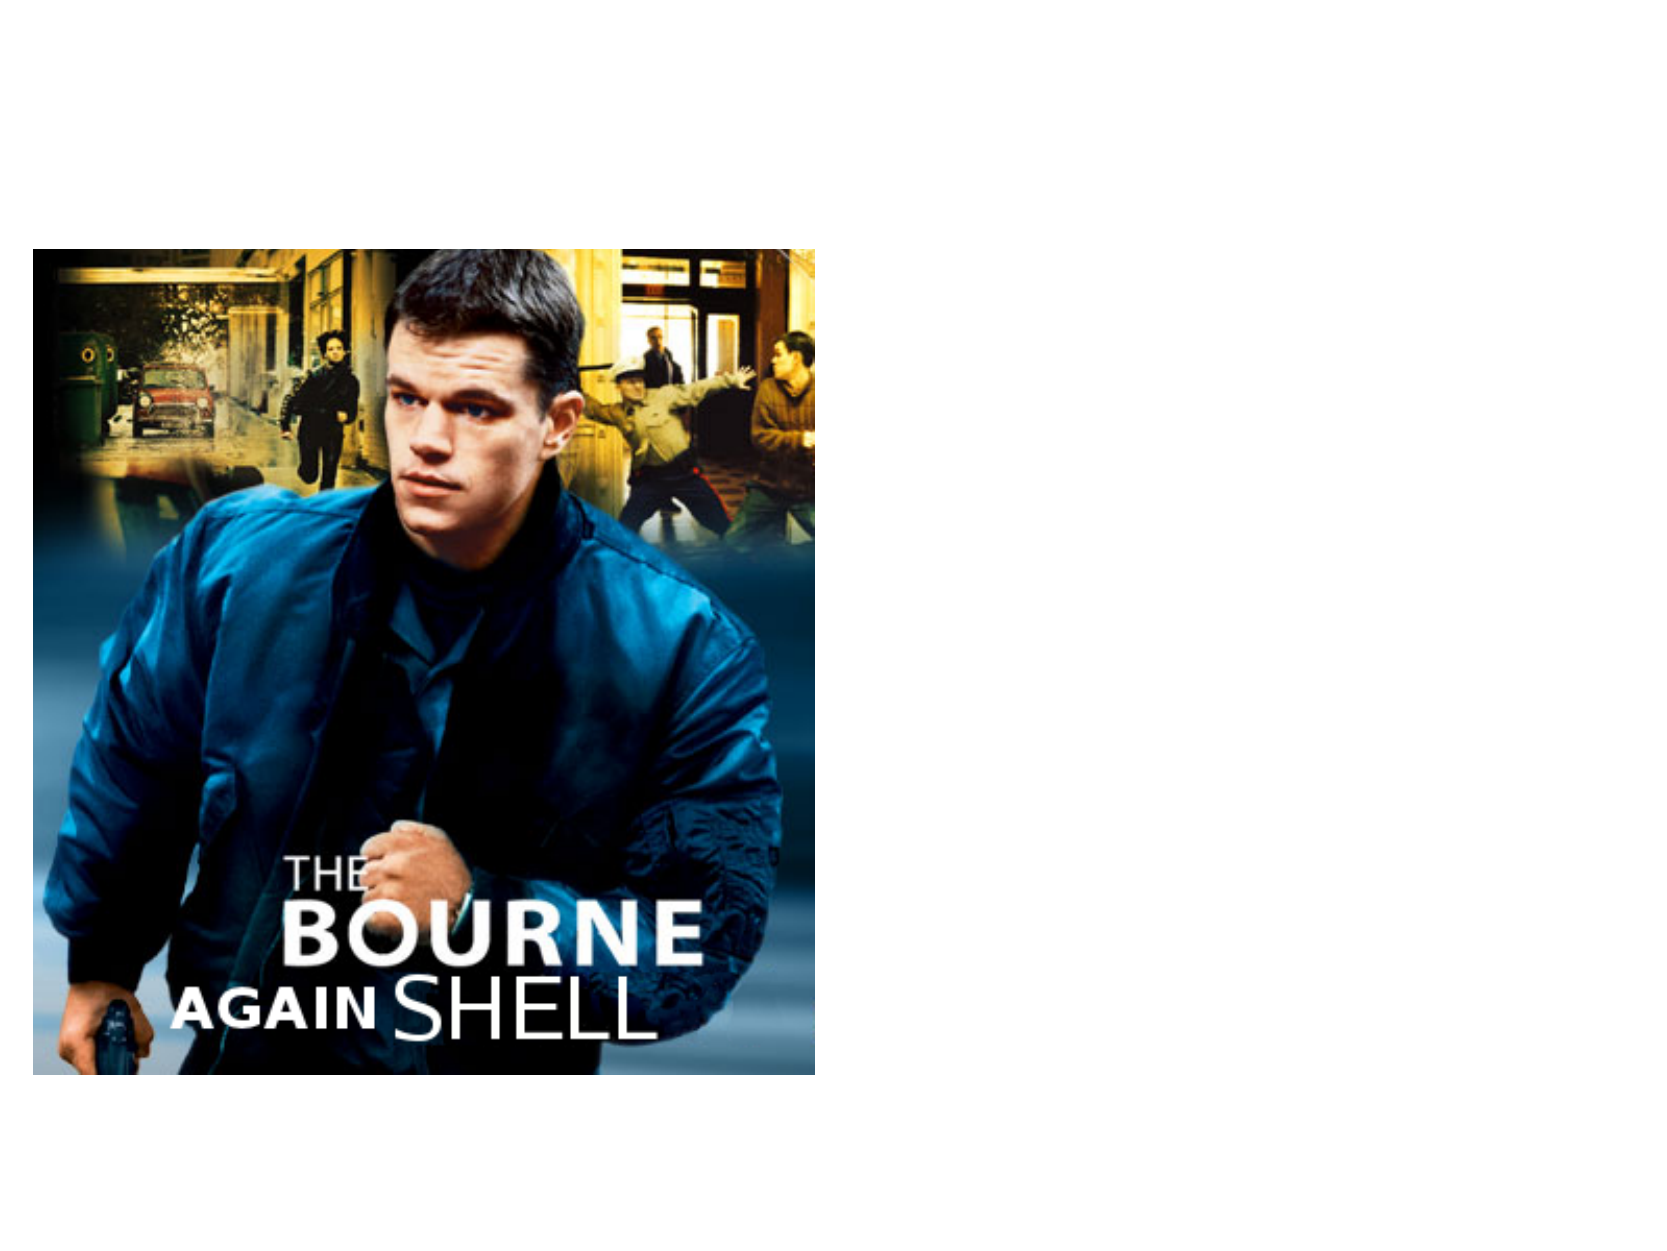

# Bash
Shell: interface com SO interpretando comandos
Bash: um shell GNU, baseada na Bourne Shell, amplamente usada